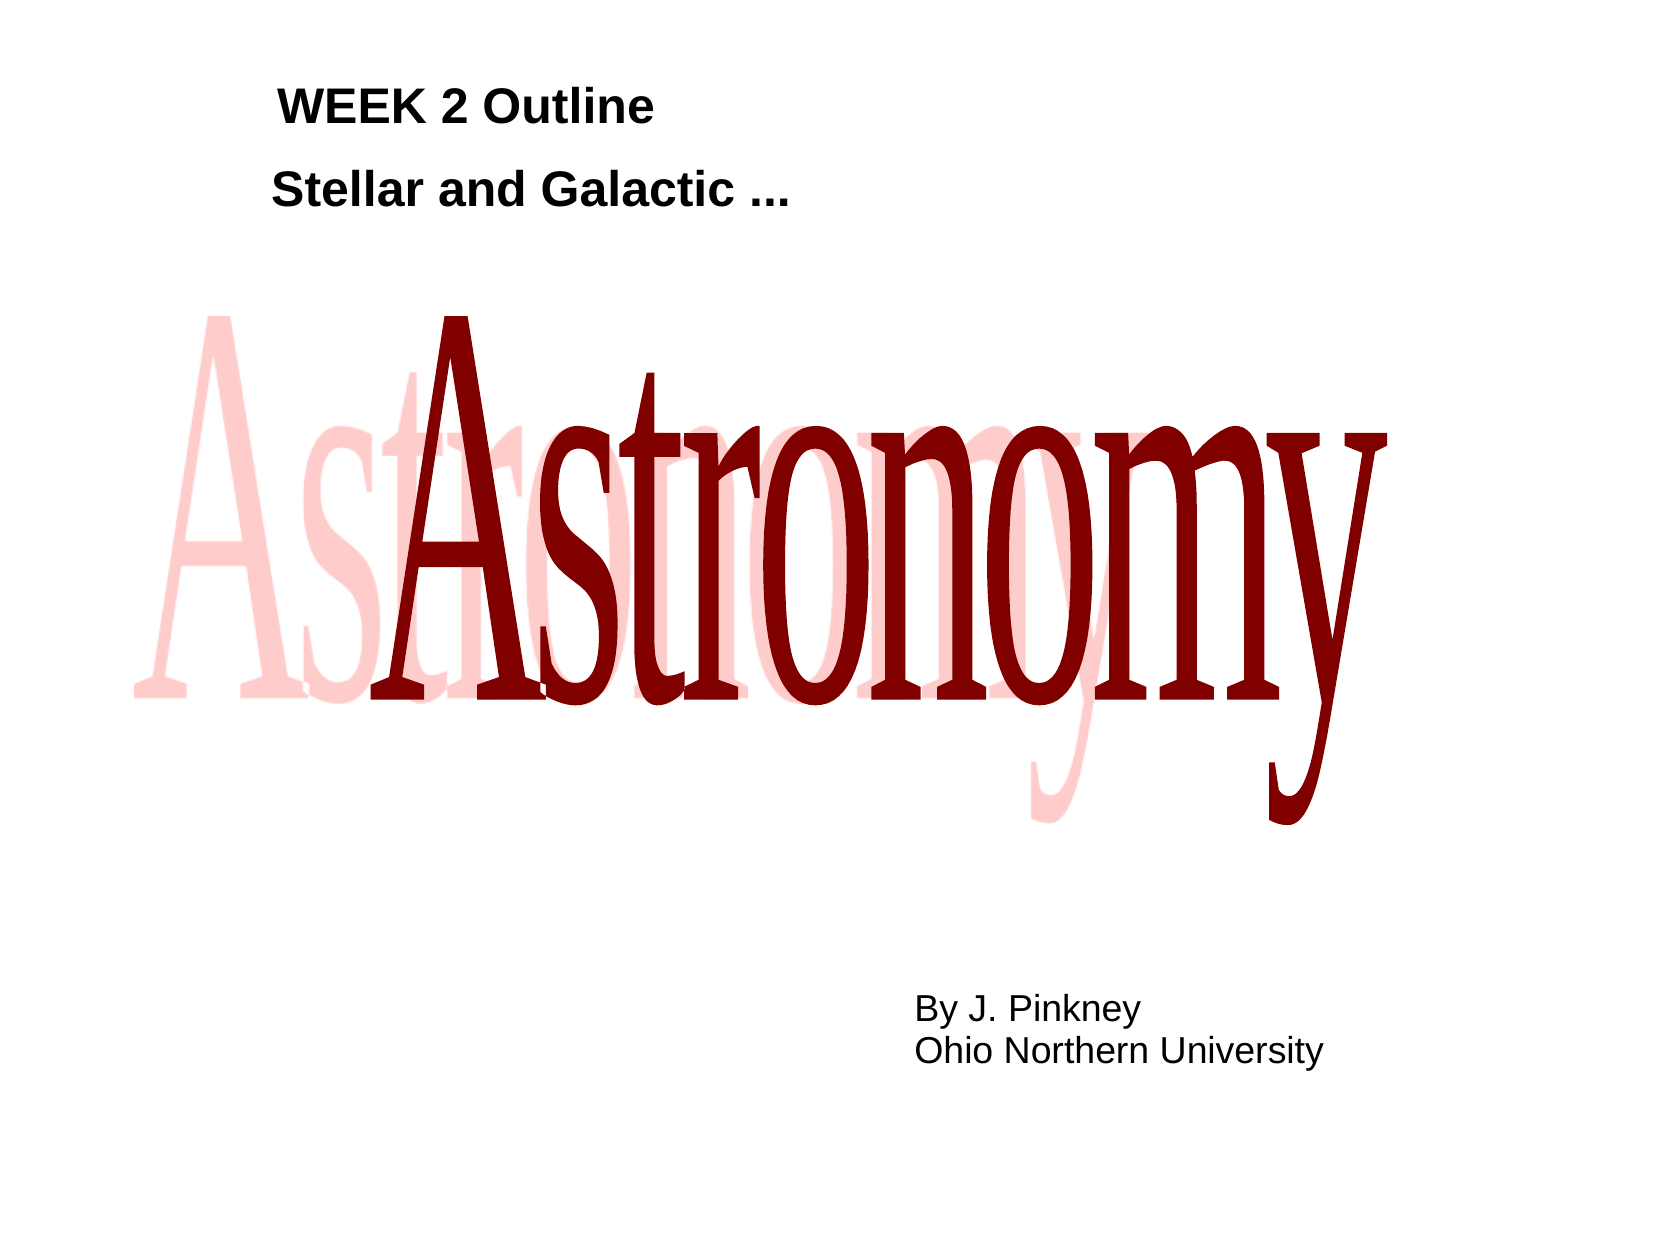

WEEK 2 Outline
Stellar and Galactic ...
Astronomy
By J. Pinkney
Ohio Northern University